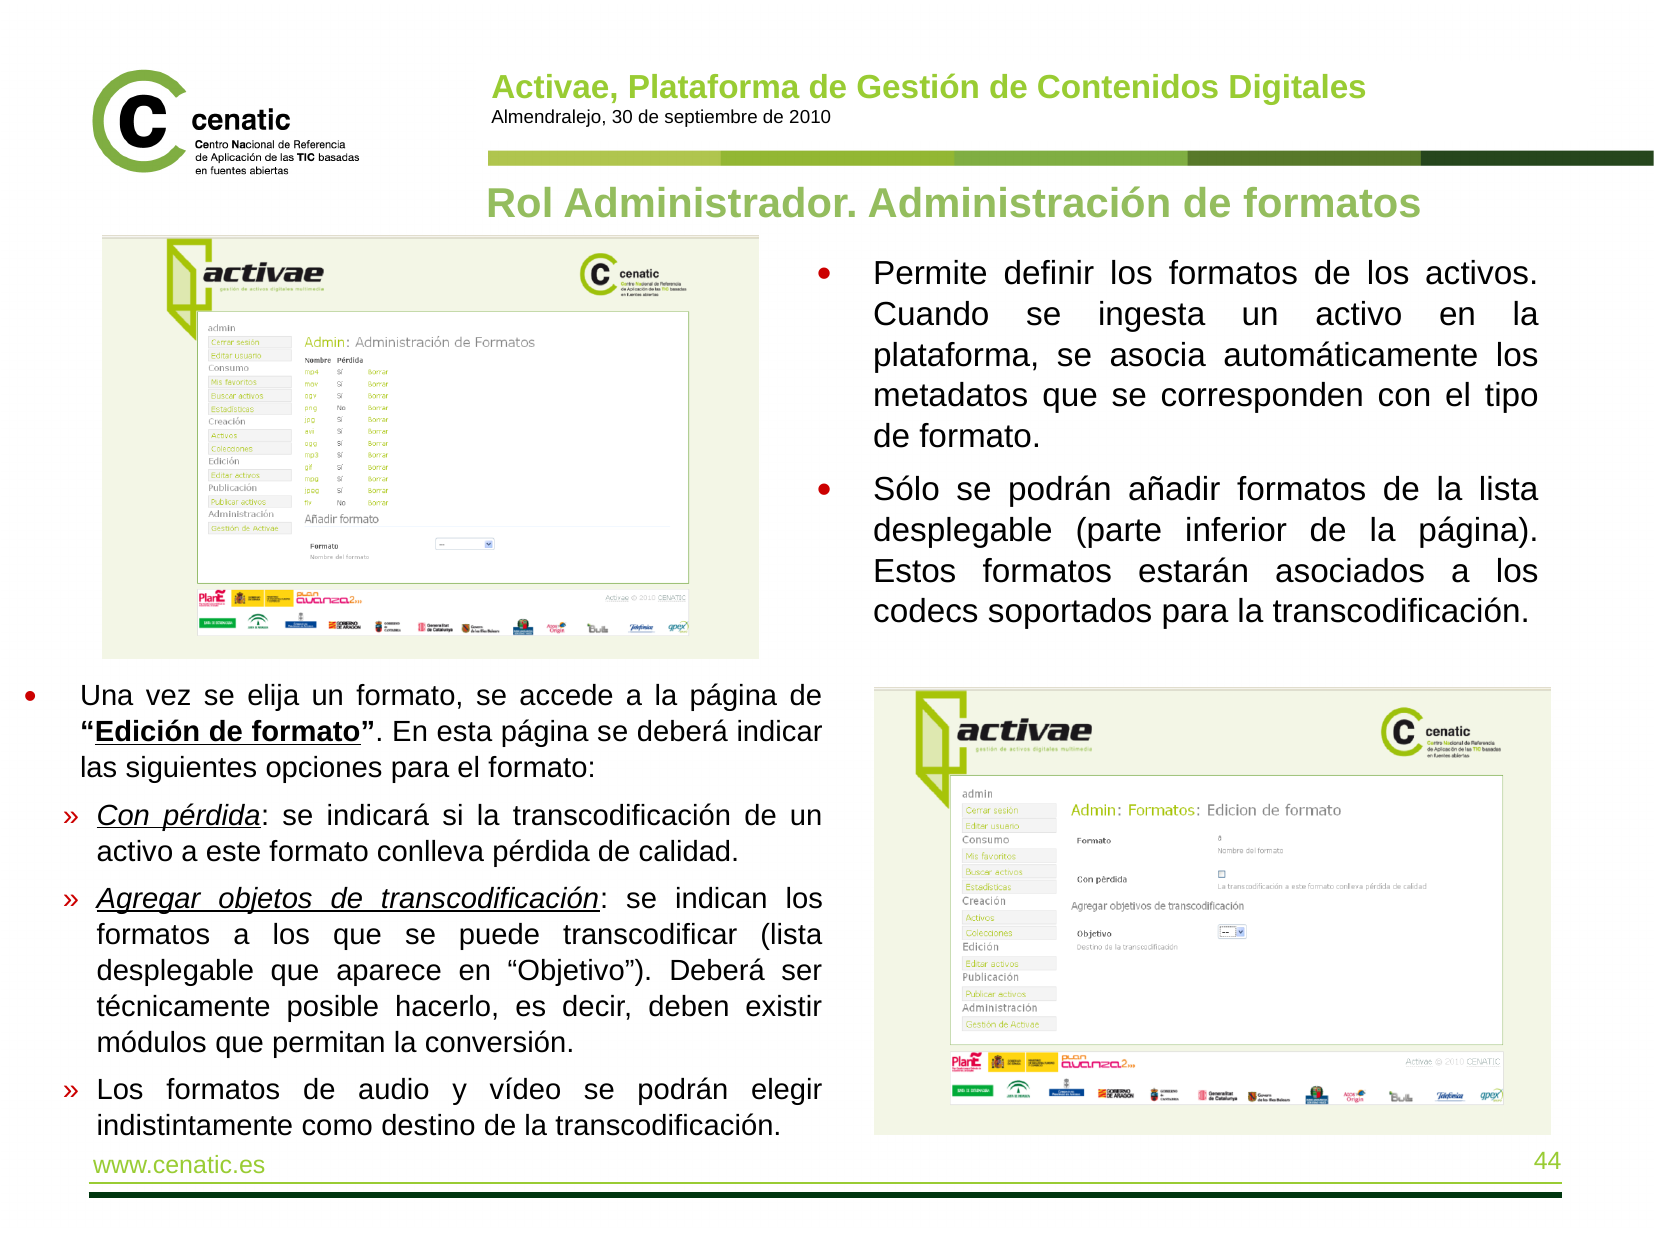

# Rol Administrador. Administración de formatos
Permite definir los formatos de los activos. Cuando se ingesta un activo en la plataforma, se asocia automáticamente los metadatos que se corresponden con el tipo de formato.
Sólo se podrán añadir formatos de la lista desplegable (parte inferior de la página). Estos formatos estarán asociados a los codecs soportados para la transcodificación.
Una vez se elija un formato, se accede a la página de “Edición de formato”. En esta página se deberá indicar las siguientes opciones para el formato:
Con pérdida: se indicará si la transcodificación de un activo a este formato conlleva pérdida de calidad.
Agregar objetos de transcodificación: se indican los formatos a los que se puede transcodificar (lista desplegable que aparece en “Objetivo”). Deberá ser técnicamente posible hacerlo, es decir, deben existir módulos que permitan la conversión.
Los formatos de audio y vídeo se podrán elegir indistintamente como destino de la transcodificación.
44
www.cenatic.es